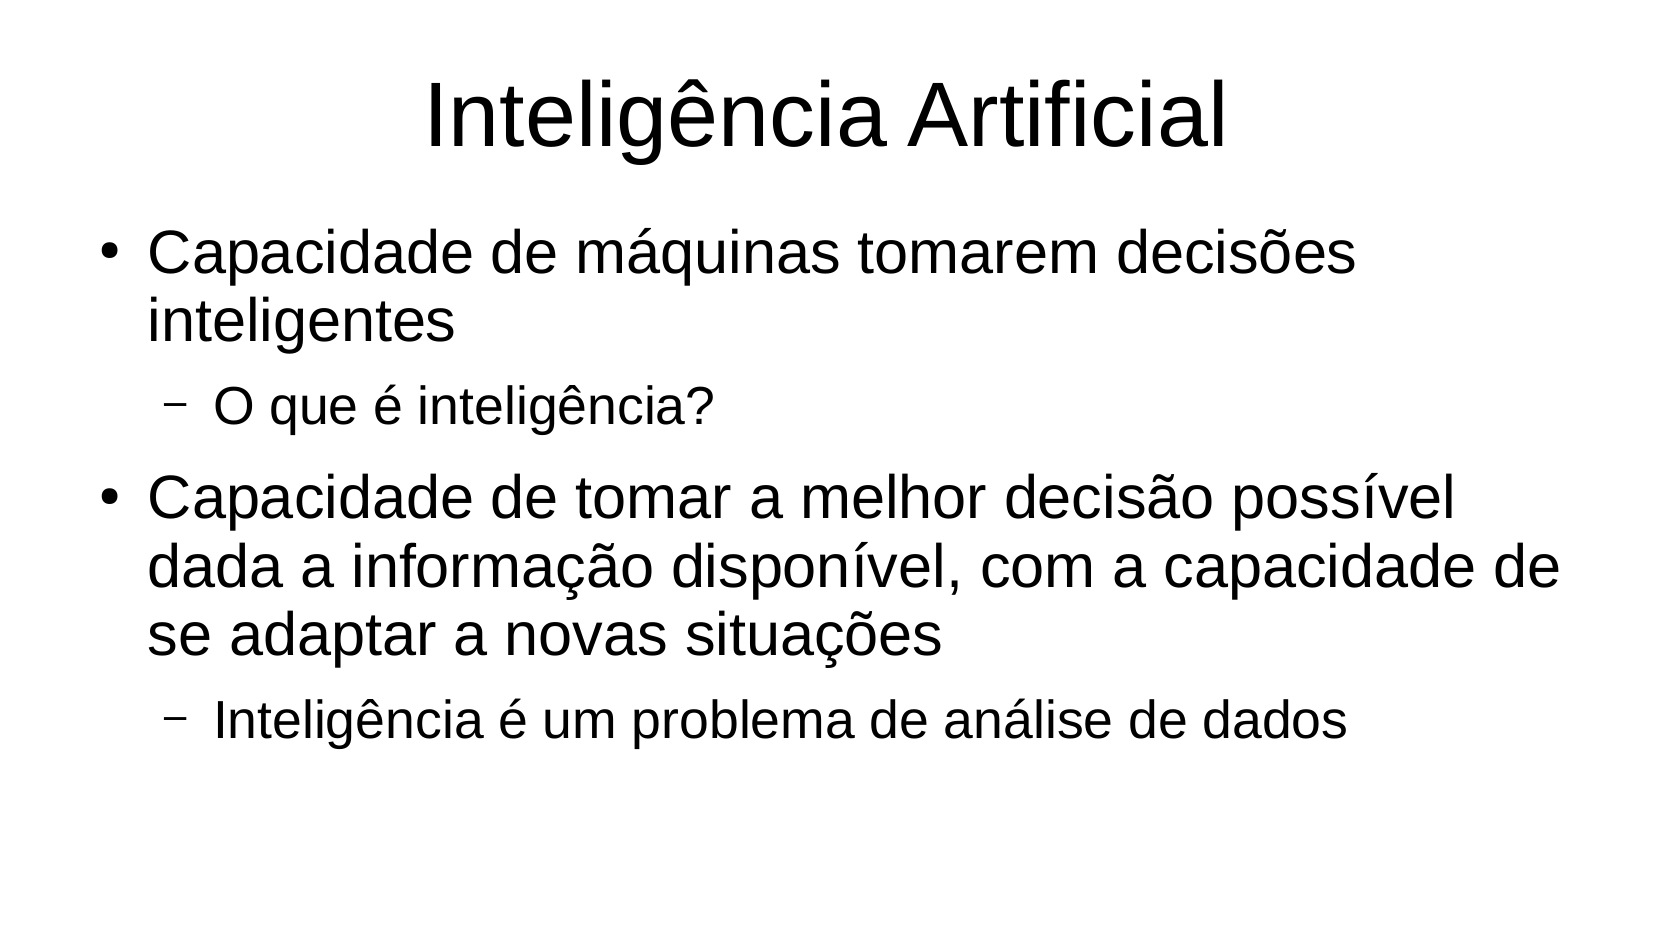

# Inteligência Artificial
Capacidade de máquinas tomarem decisões inteligentes
O que é inteligência?
Capacidade de tomar a melhor decisão possível dada a informação disponível, com a capacidade de se adaptar a novas situações
Inteligência é um problema de análise de dados